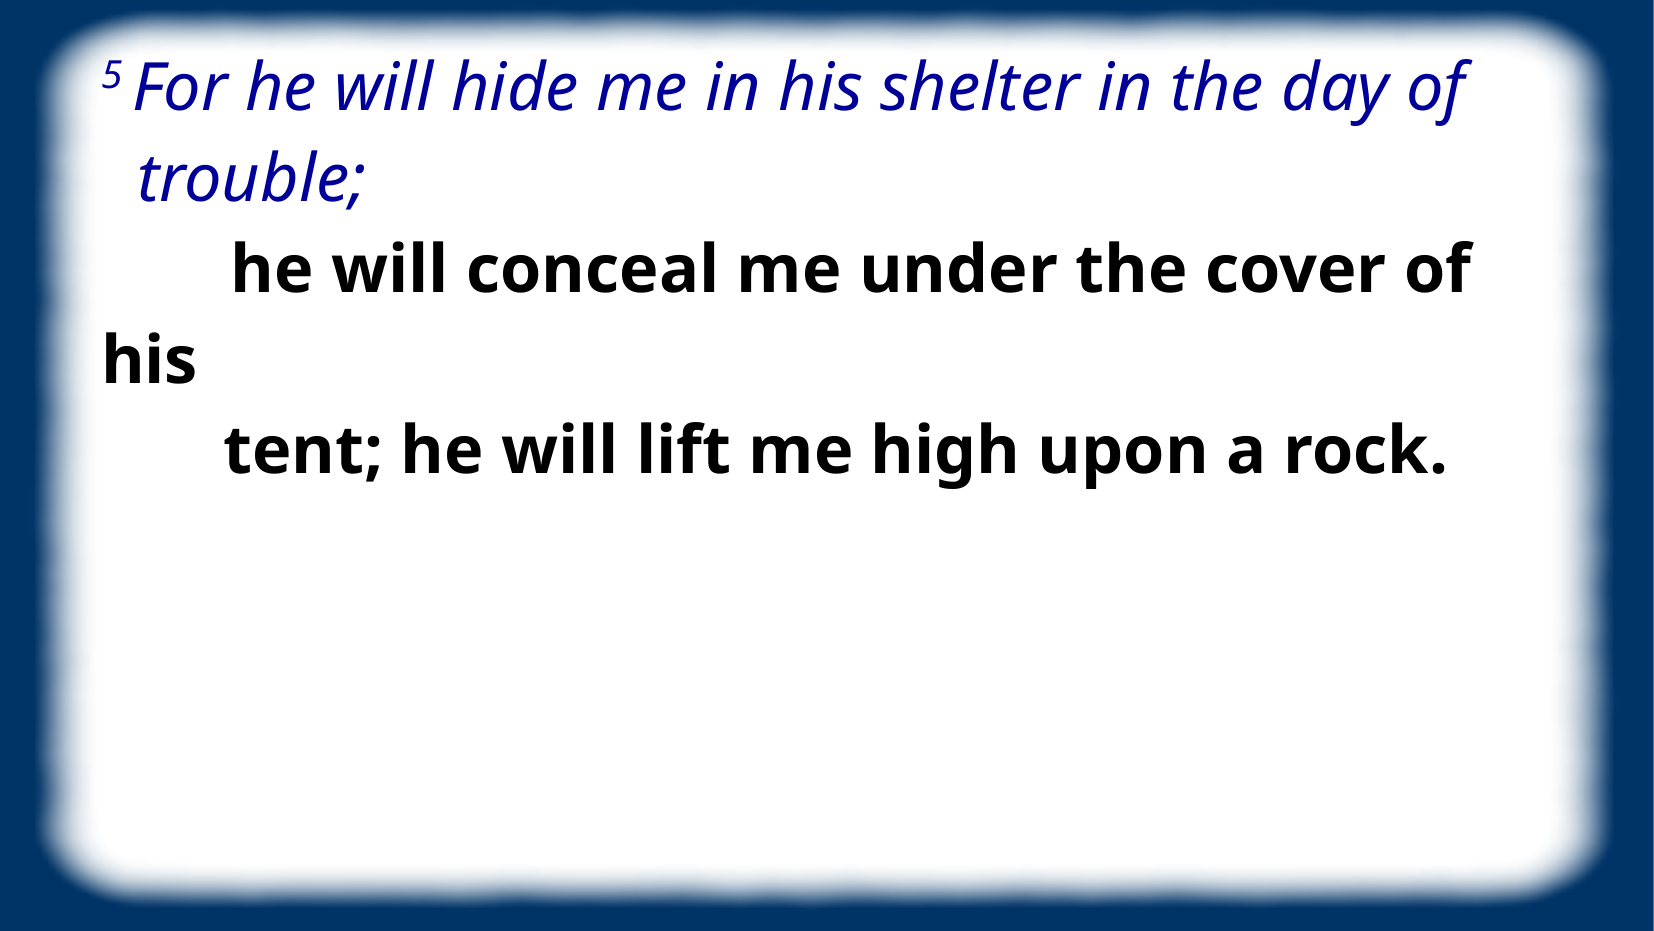

5 For he will hide me in his shelter in the day of
 trouble;
 he will conceal me under the cover of his
 tent; he will lift me high upon a rock.